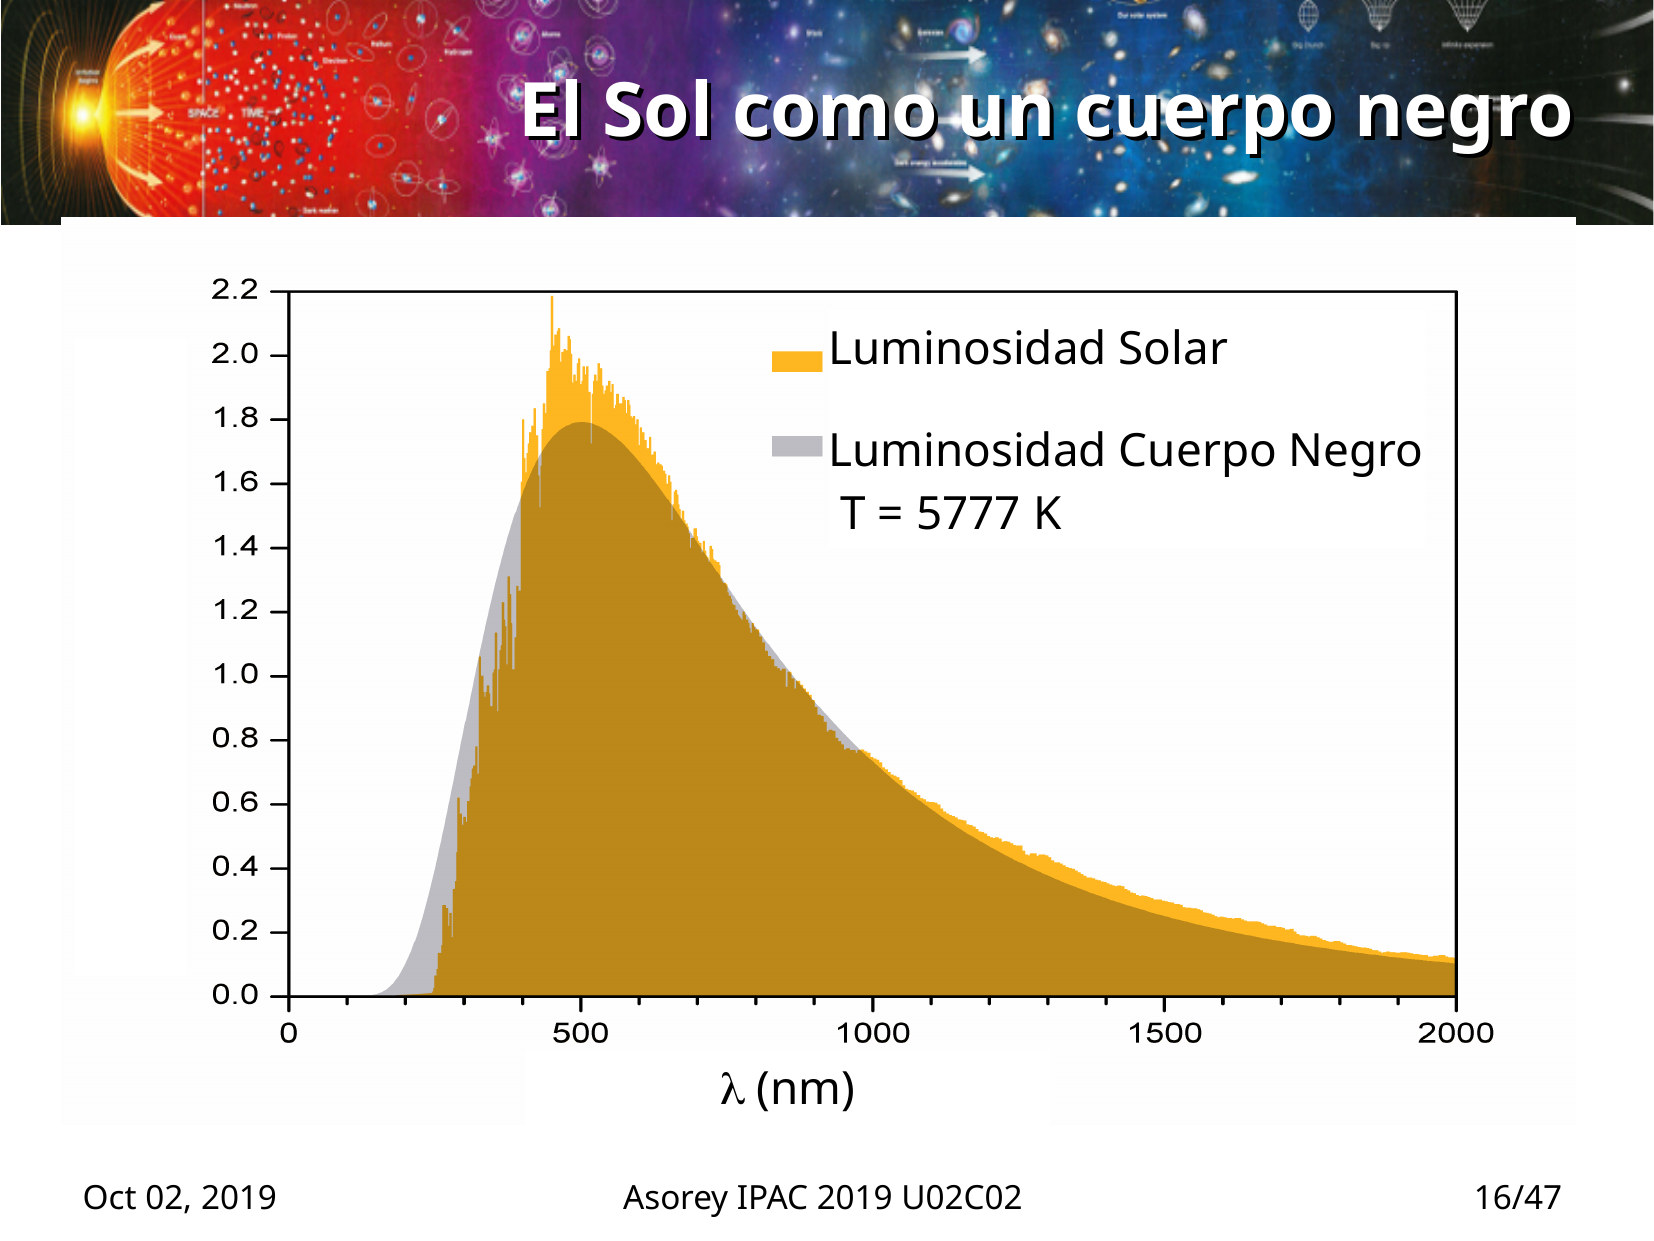

El Sol como un cuerpo negro
# Luminosidad Solar Luminosidad Cuerpo Negro T = 5777 K
l (nm)
Oct 02, 2019
Asorey IPAC 2019 U02C02
16